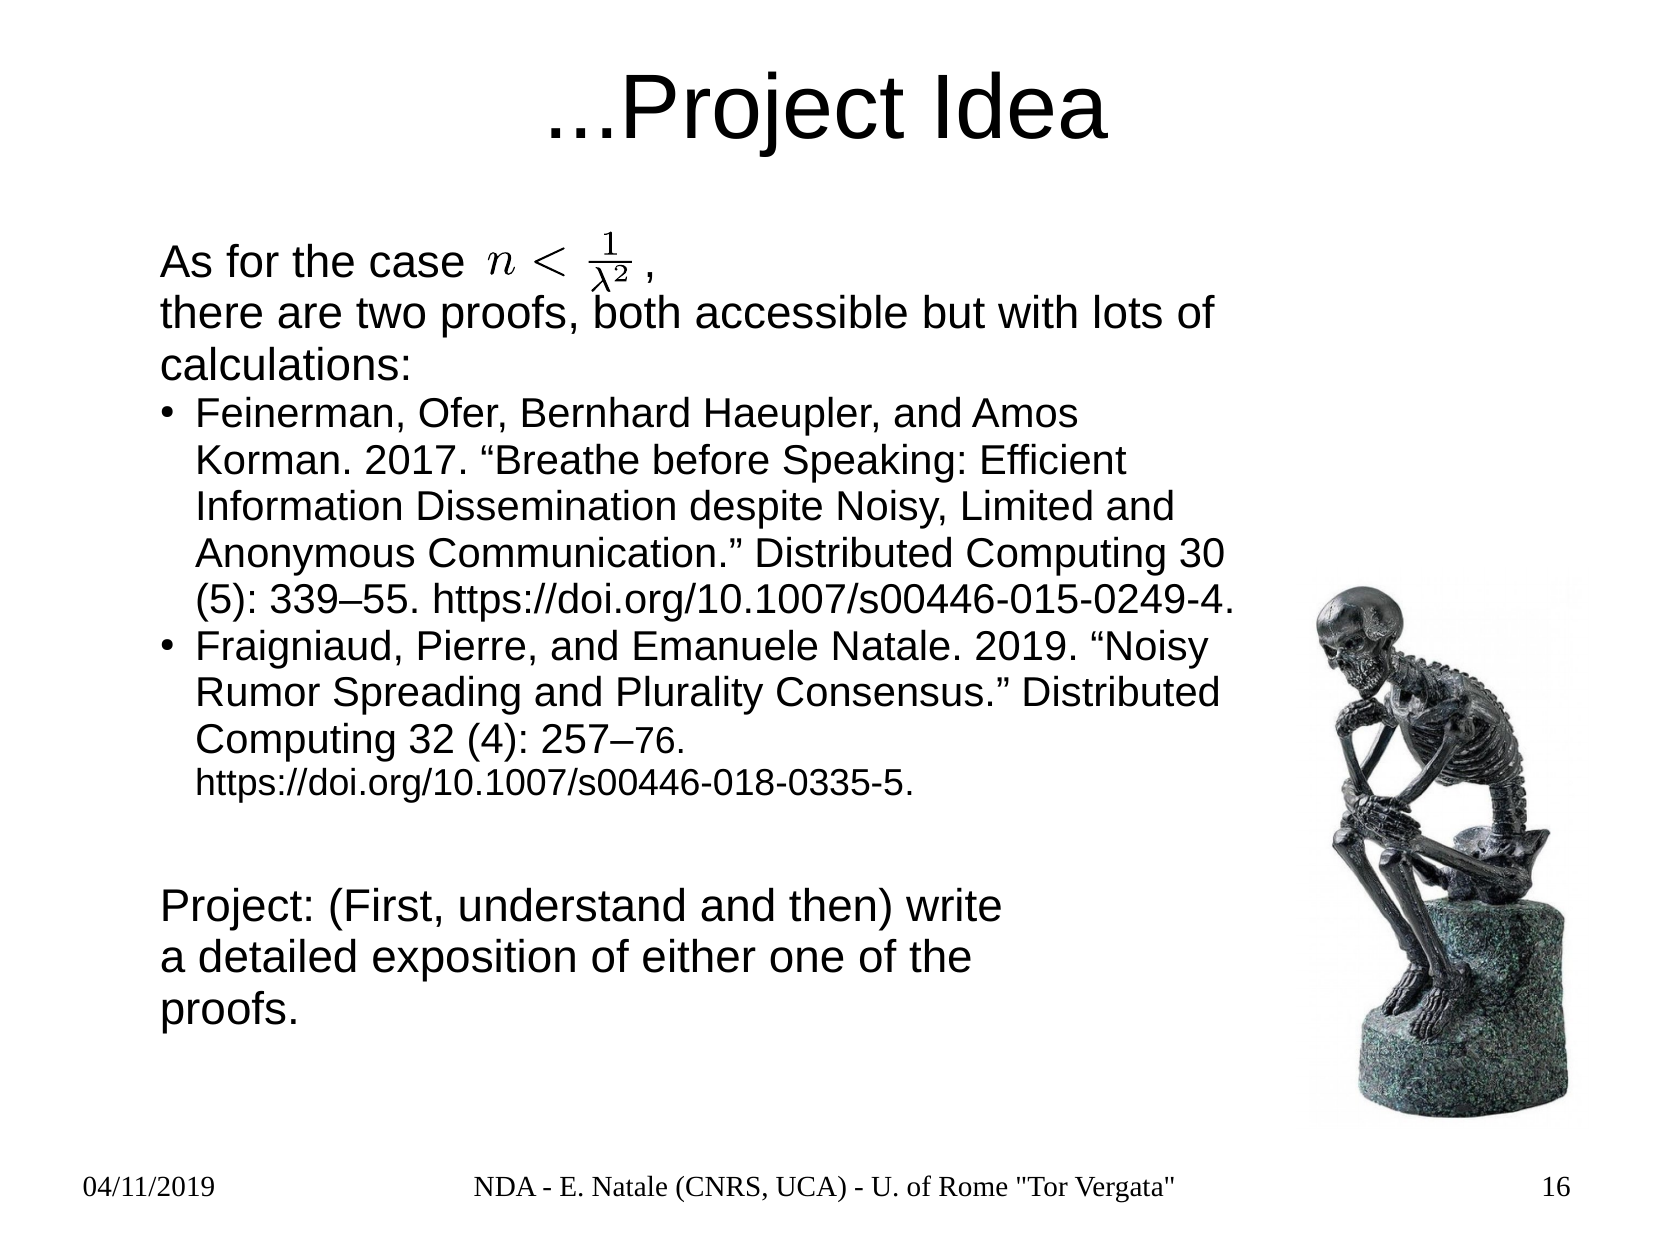

# ...Project Idea
As for the case ,
there are two proofs, both accessible but with lots of calculations:
Feinerman, Ofer, Bernhard Haeupler, and Amos Korman. 2017. “Breathe before Speaking: Efficient Information Dissemination despite Noisy, Limited and Anonymous Communication.” Distributed Computing 30 (5): 339–55. https://doi.org/10.1007/s00446-015-0249-4.
Fraigniaud, Pierre, and Emanuele Natale. 2019. “Noisy Rumor Spreading and Plurality Consensus.” Distributed Computing 32 (4): 257–76. https://doi.org/10.1007/s00446-018-0335-5.
Project: (First, understand and then) write a detailed exposition of either one of the proofs.
04/11/2019
NDA - E. Natale (CNRS, UCA) - U. of Rome "Tor Vergata"
16